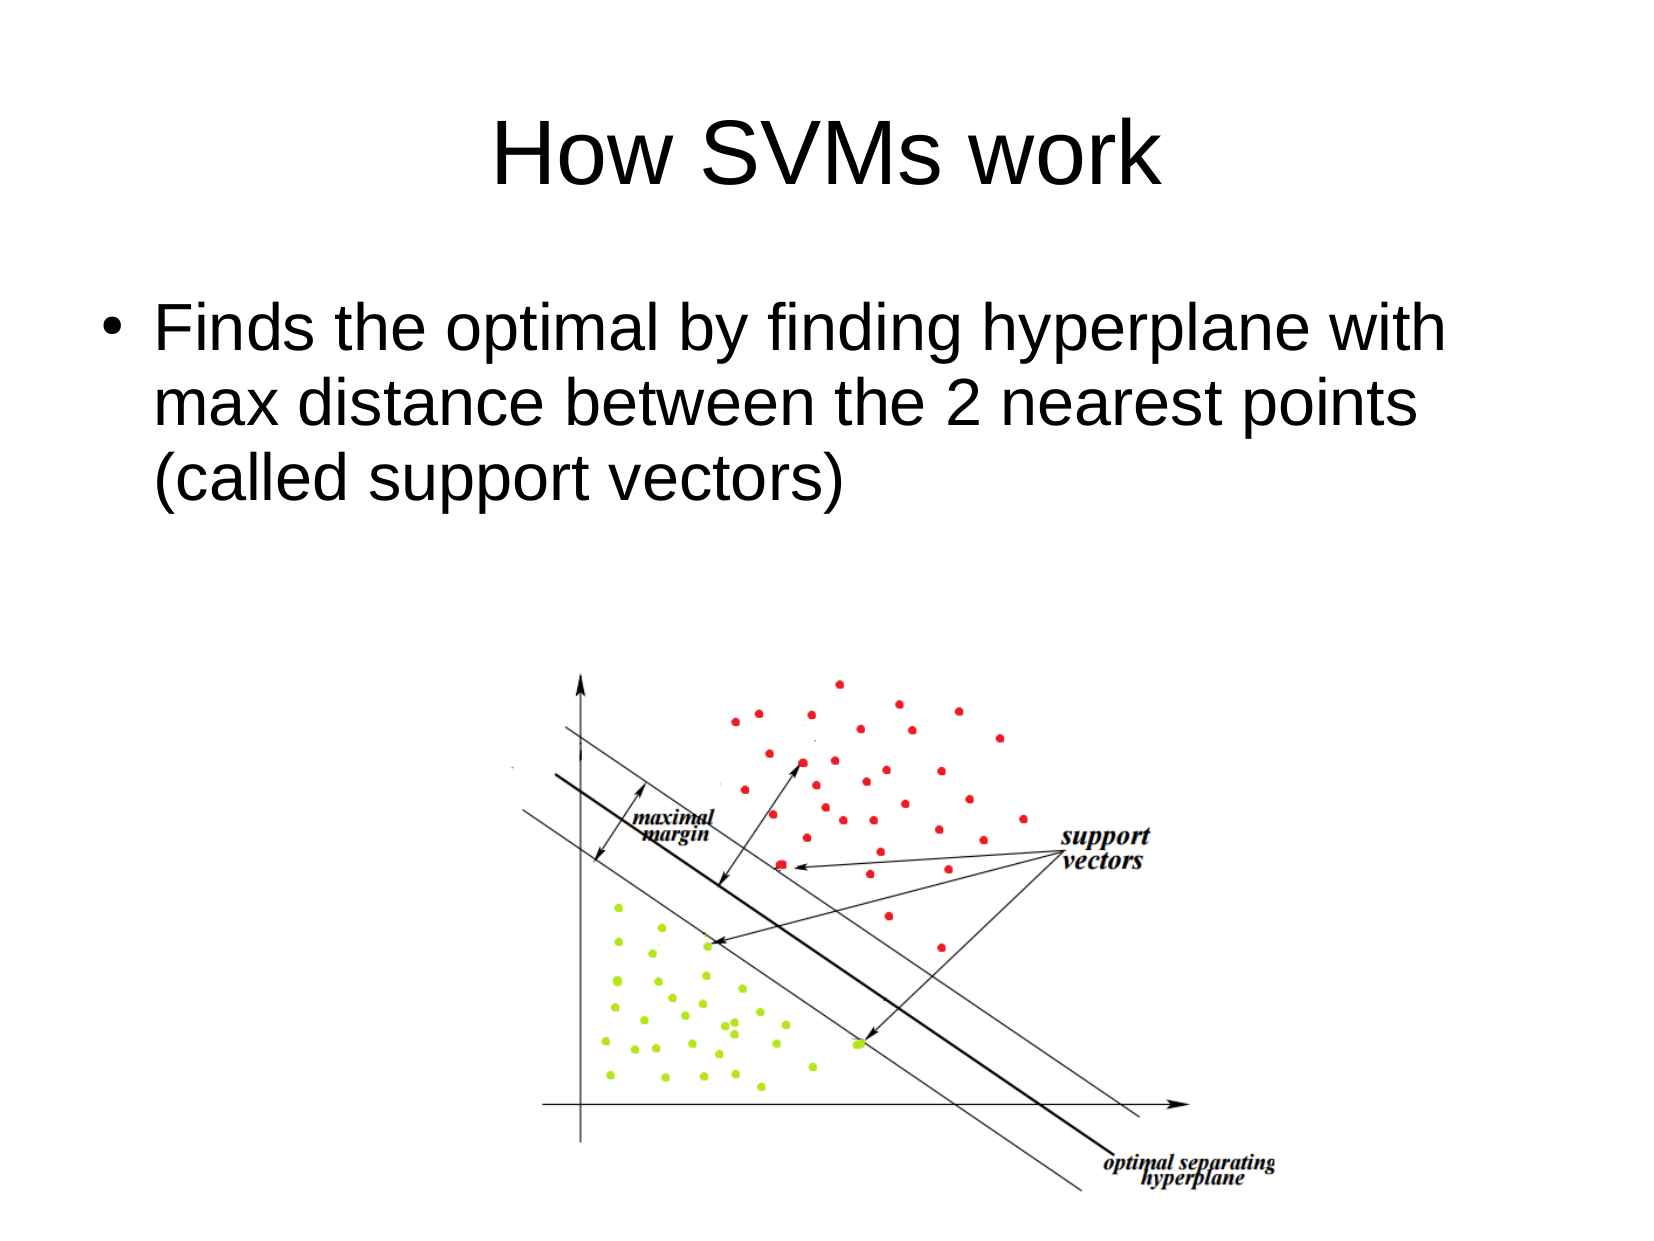

# How SVMs work
Finds the optimal by finding hyperplane with max distance between the 2 nearest points (called support vectors)